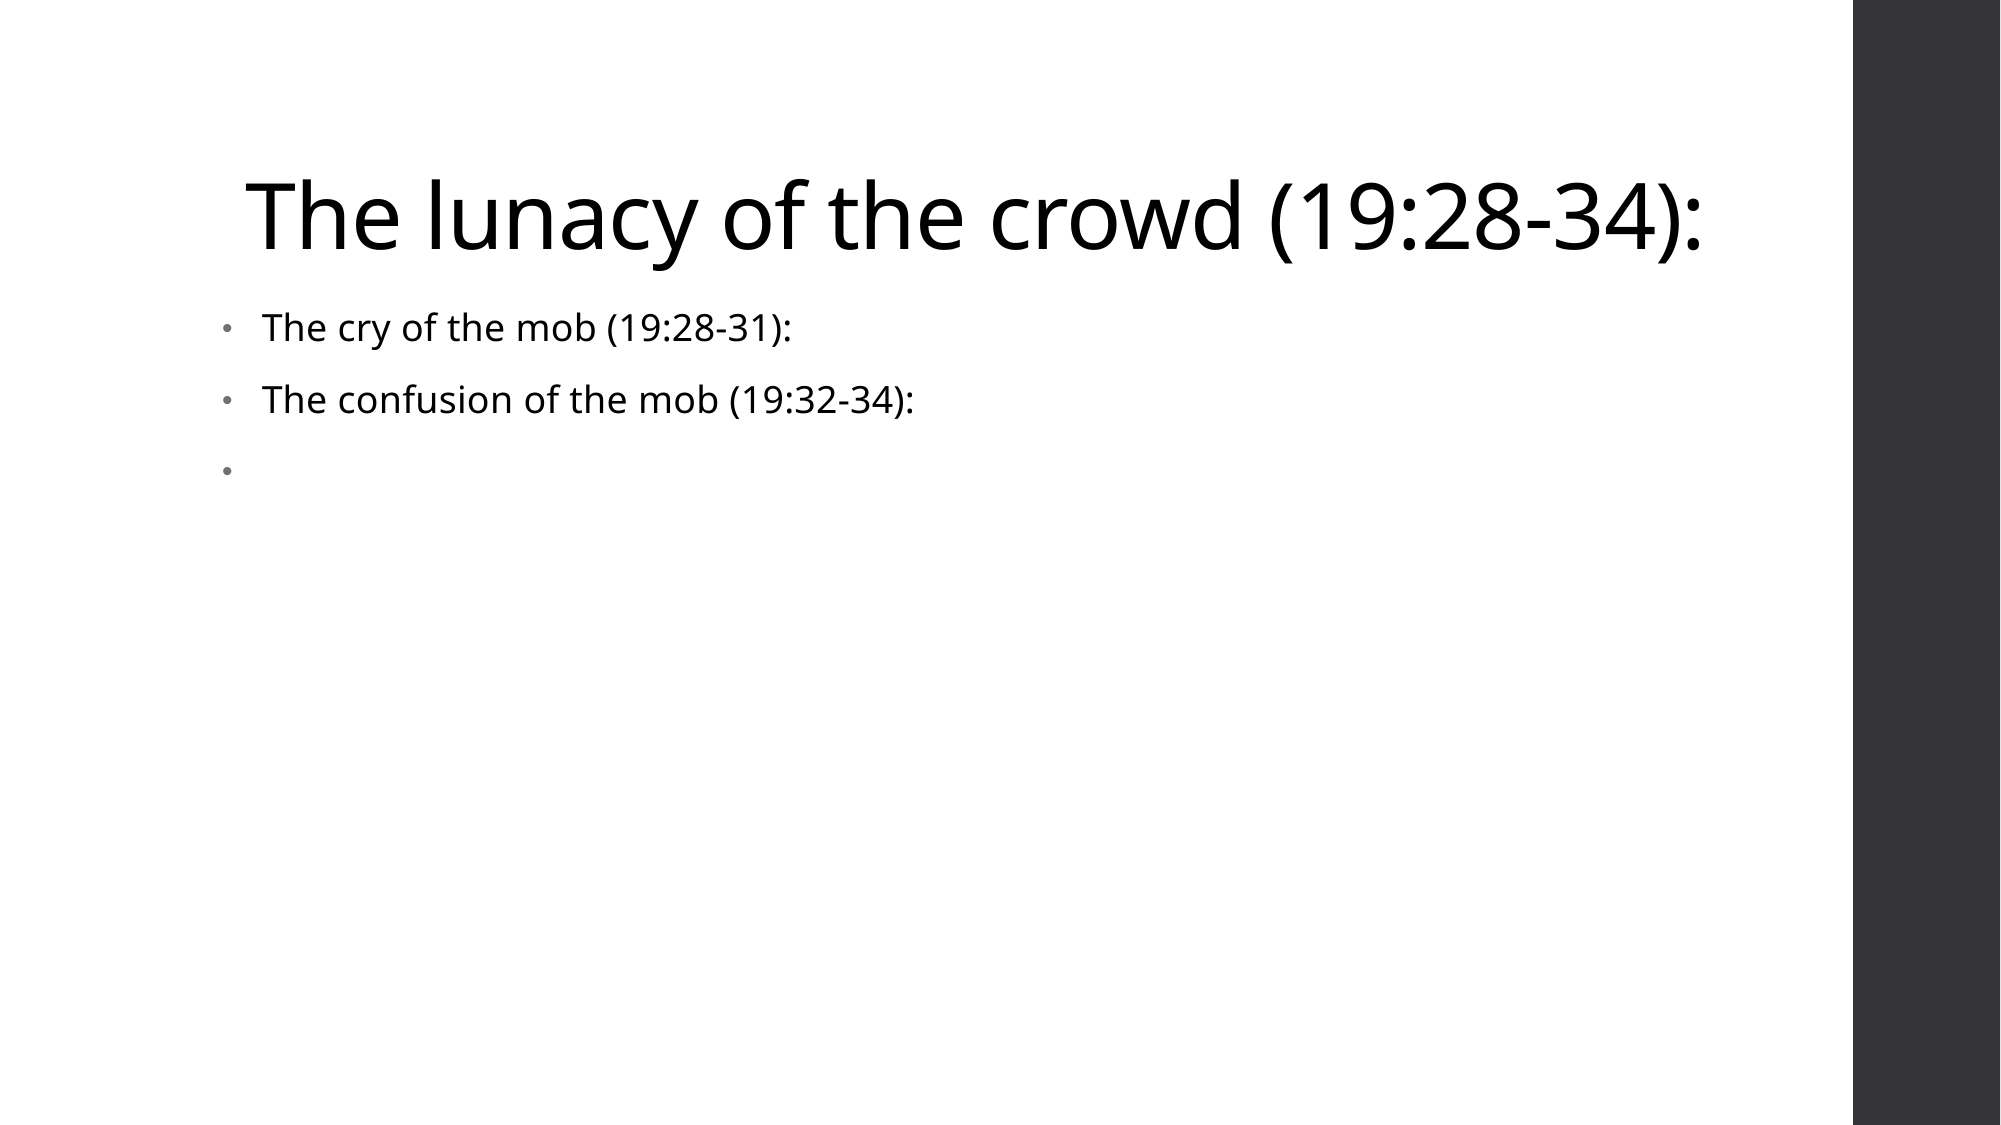

# The lunacy of the crowd (19:28-34):
 The cry of the mob (19:28-31):
 The confusion of the mob (19:32-34):